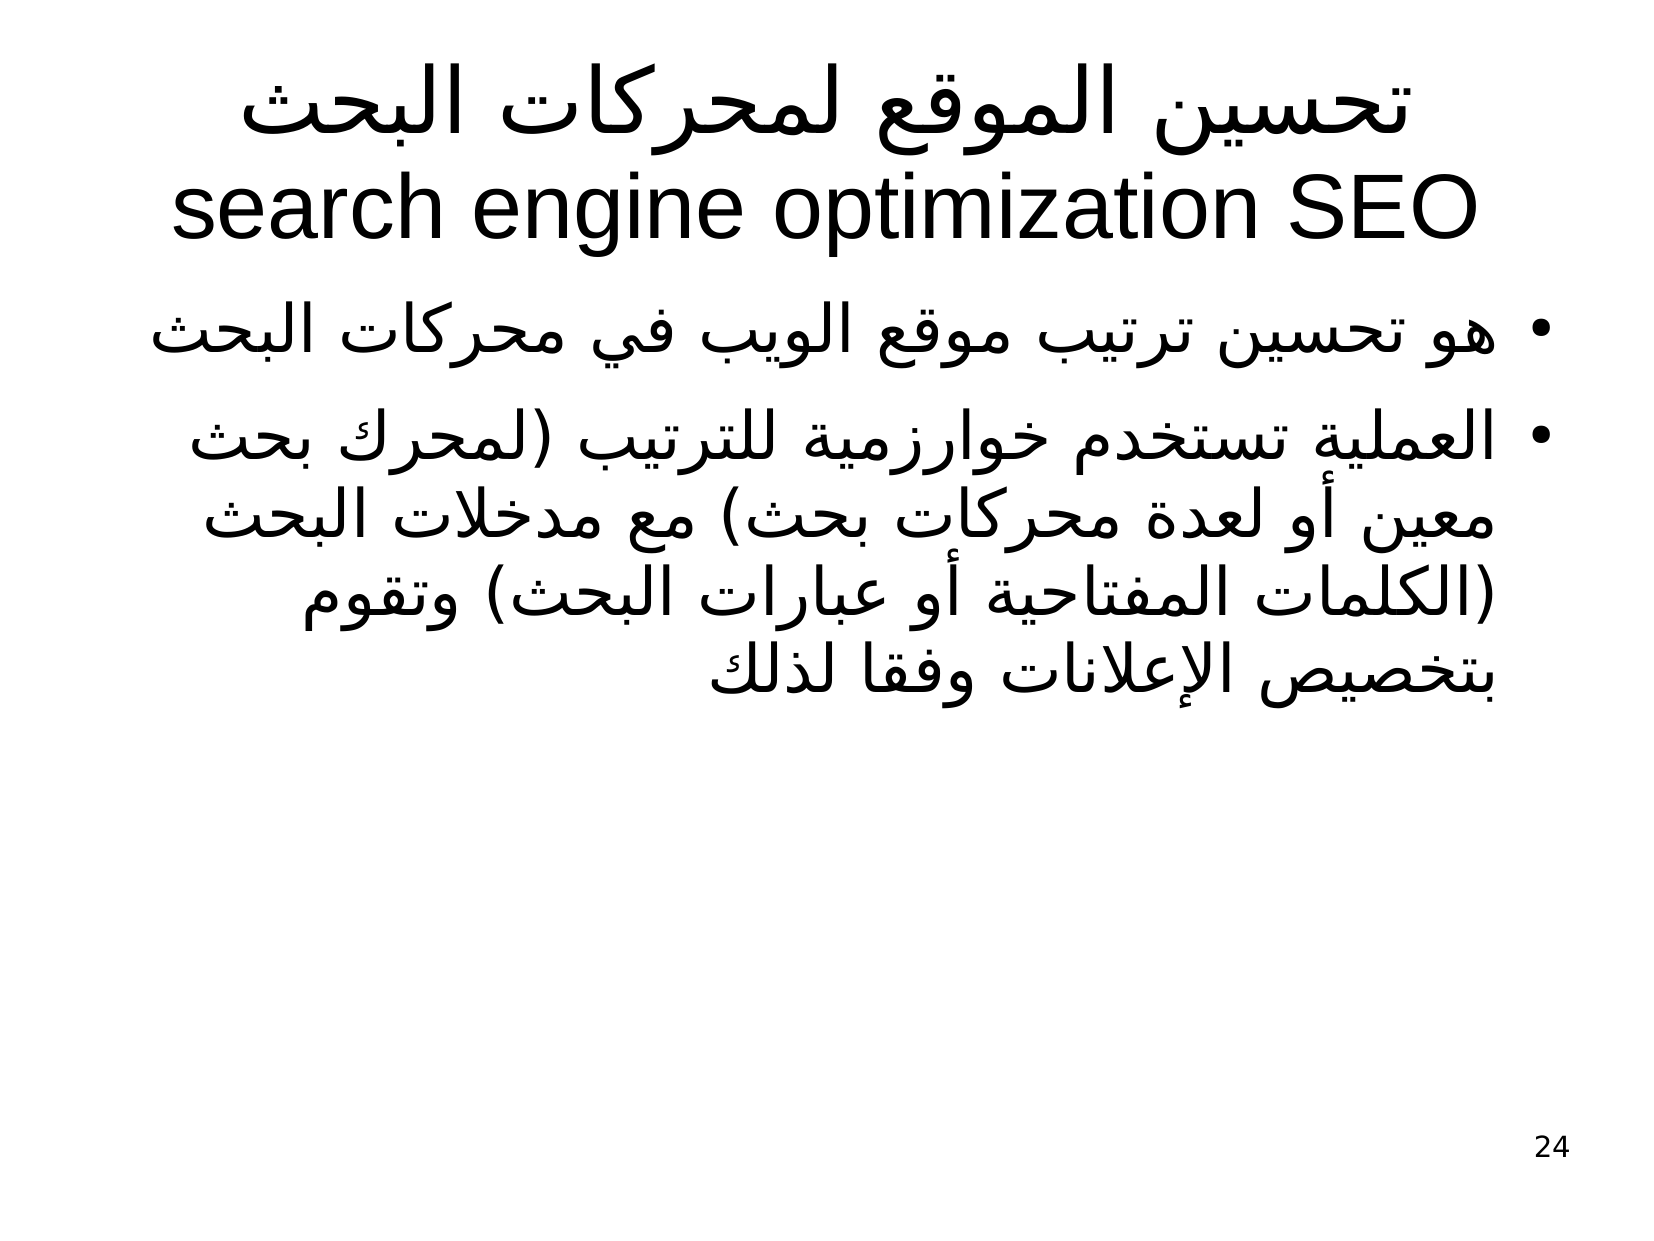

# تحسين الموقع لمحركات البحث search engine optimization SEO
هو تحسين ترتيب موقع الويب في محركات البحث
العملية تستخدم خوارزمية للترتيب (لمحرك بحث معين أو لعدة محركات بحث) مع مدخلات البحث (الكلمات المفتاحية أو عبارات البحث) وتقوم بتخصيص الإعلانات وفقا لذلك
24